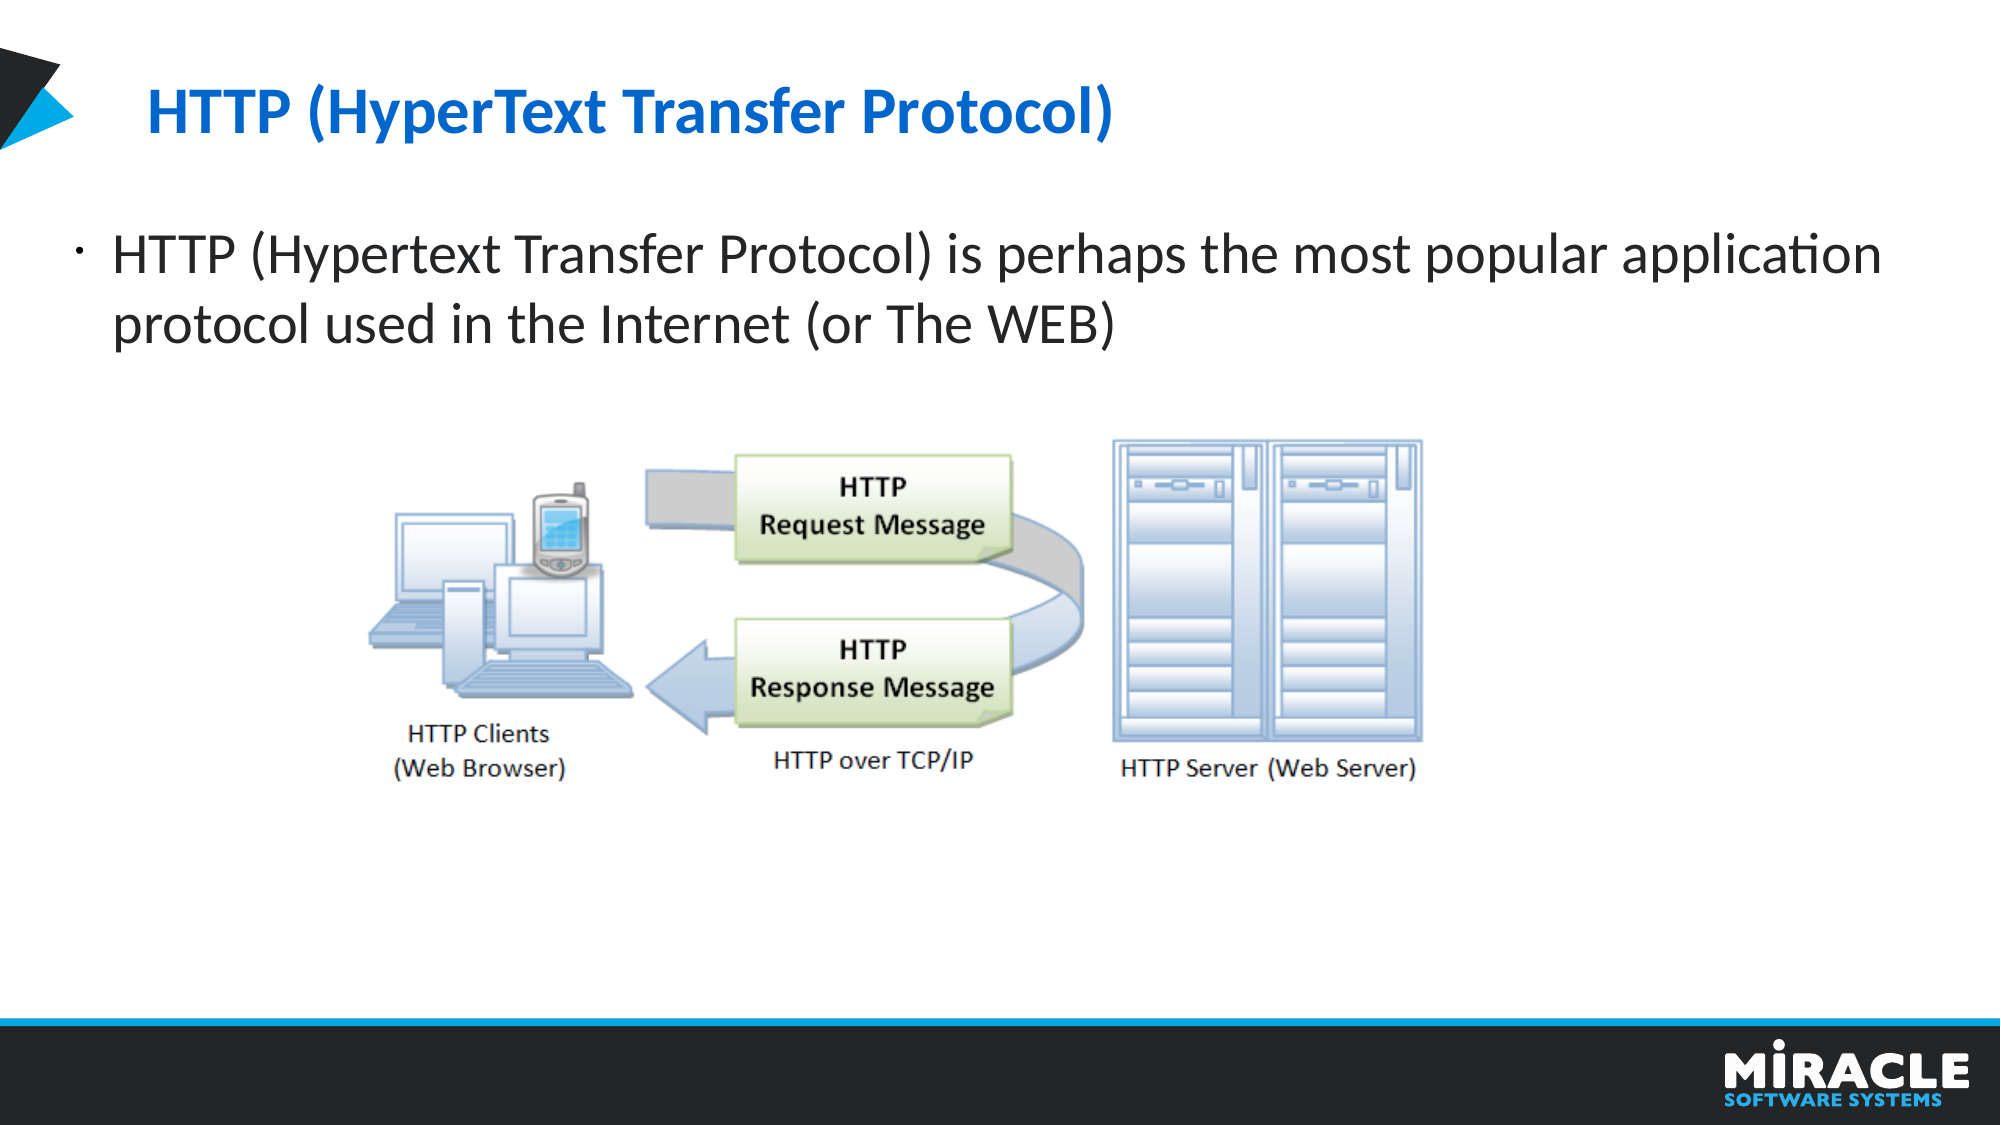

# HTTP (HyperText Transfer Protocol)
HTTP (Hypertext Transfer Protocol) is perhaps the most popular application protocol used in the Internet (or The WEB)